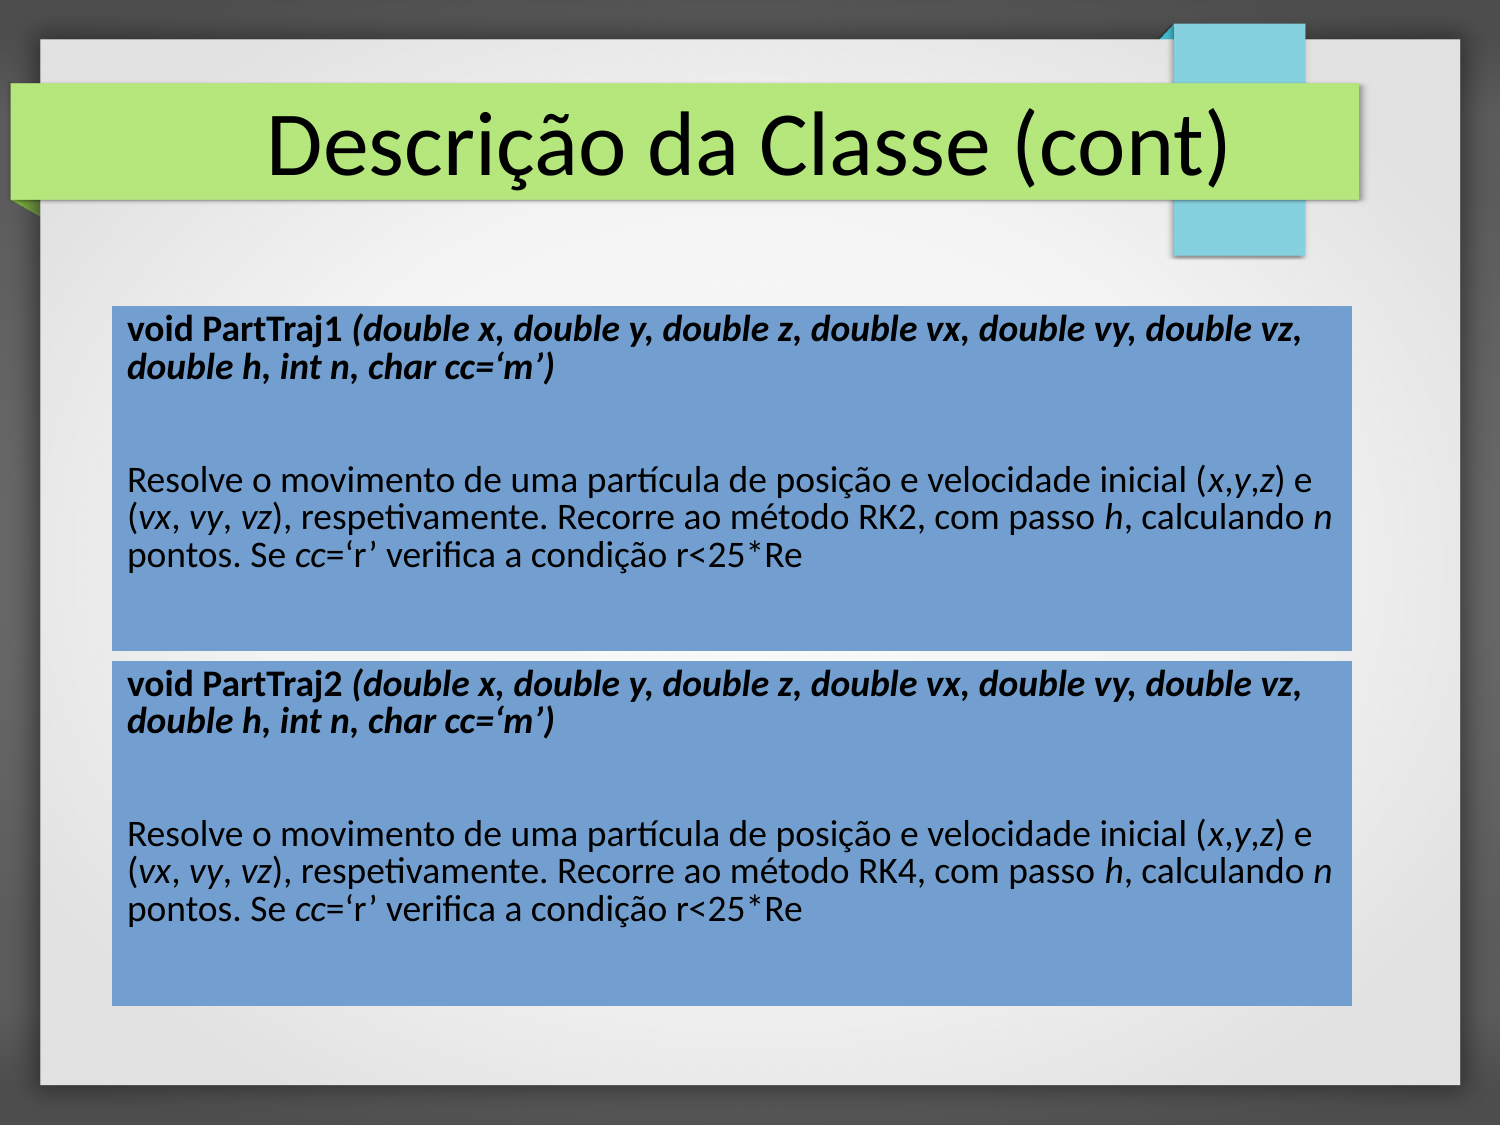

Descrição da Classe (cont)
| void PartTraj1 (double x, double y, double z, double vx, double vy, double vz, double h, int n, char cc=‘m’) |
| --- |
| Resolve o movimento de uma partícula de posição e velocidade inicial (x,y,z) e (vx, vy, vz), respetivamente. Recorre ao método RK2, com passo h, calculando n pontos. Se cc=‘r’ verifica a condição r<25\*Re |
| void PartTraj2 (double x, double y, double z, double vx, double vy, double vz, double h, int n, char cc=‘m’) |
| --- |
| Resolve o movimento de uma partícula de posição e velocidade inicial (x,y,z) e (vx, vy, vz), respetivamente. Recorre ao método RK4, com passo h, calculando n pontos. Se cc=‘r’ verifica a condição r<25\*Re |